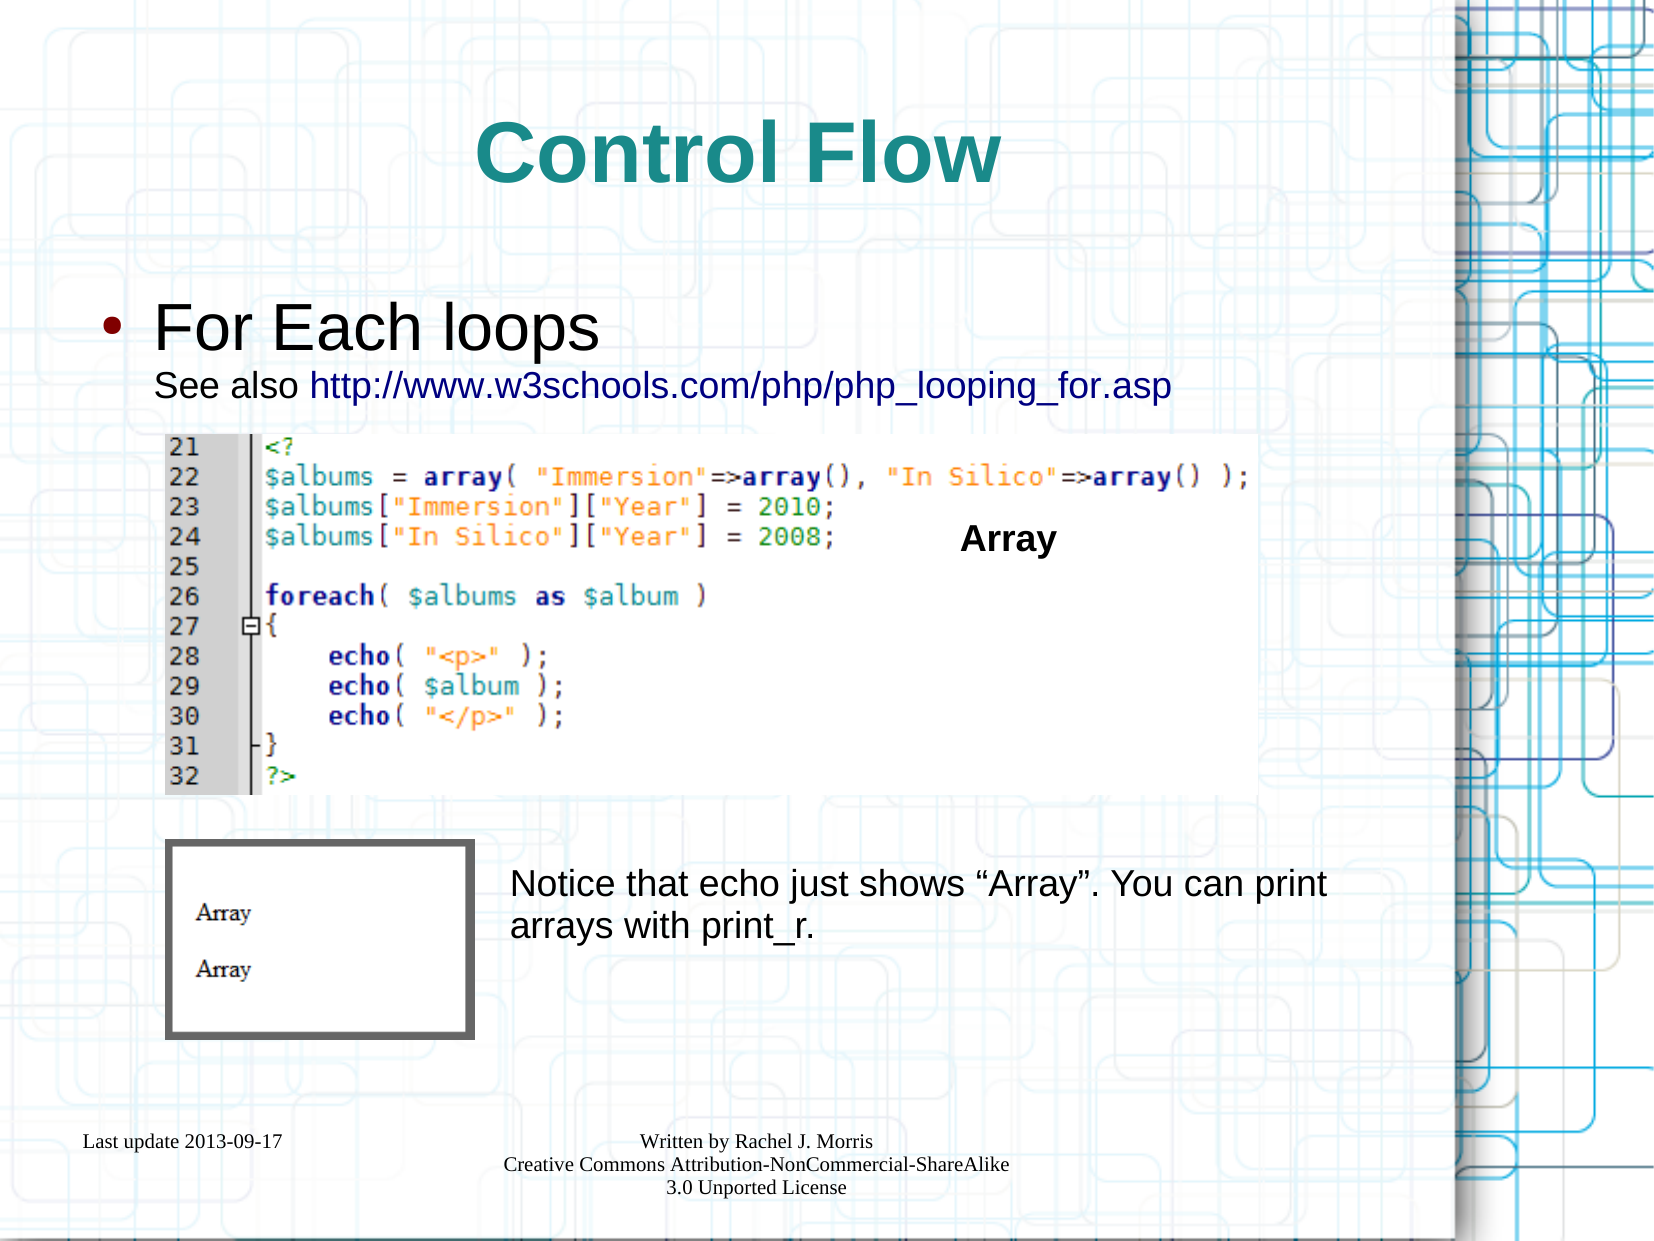

# Control Flow
For Each loops
See also http://www.w3schools.com/php/php_looping_for.asp
Array
Notice that echo just shows “Array”. You can print arrays with print_r.